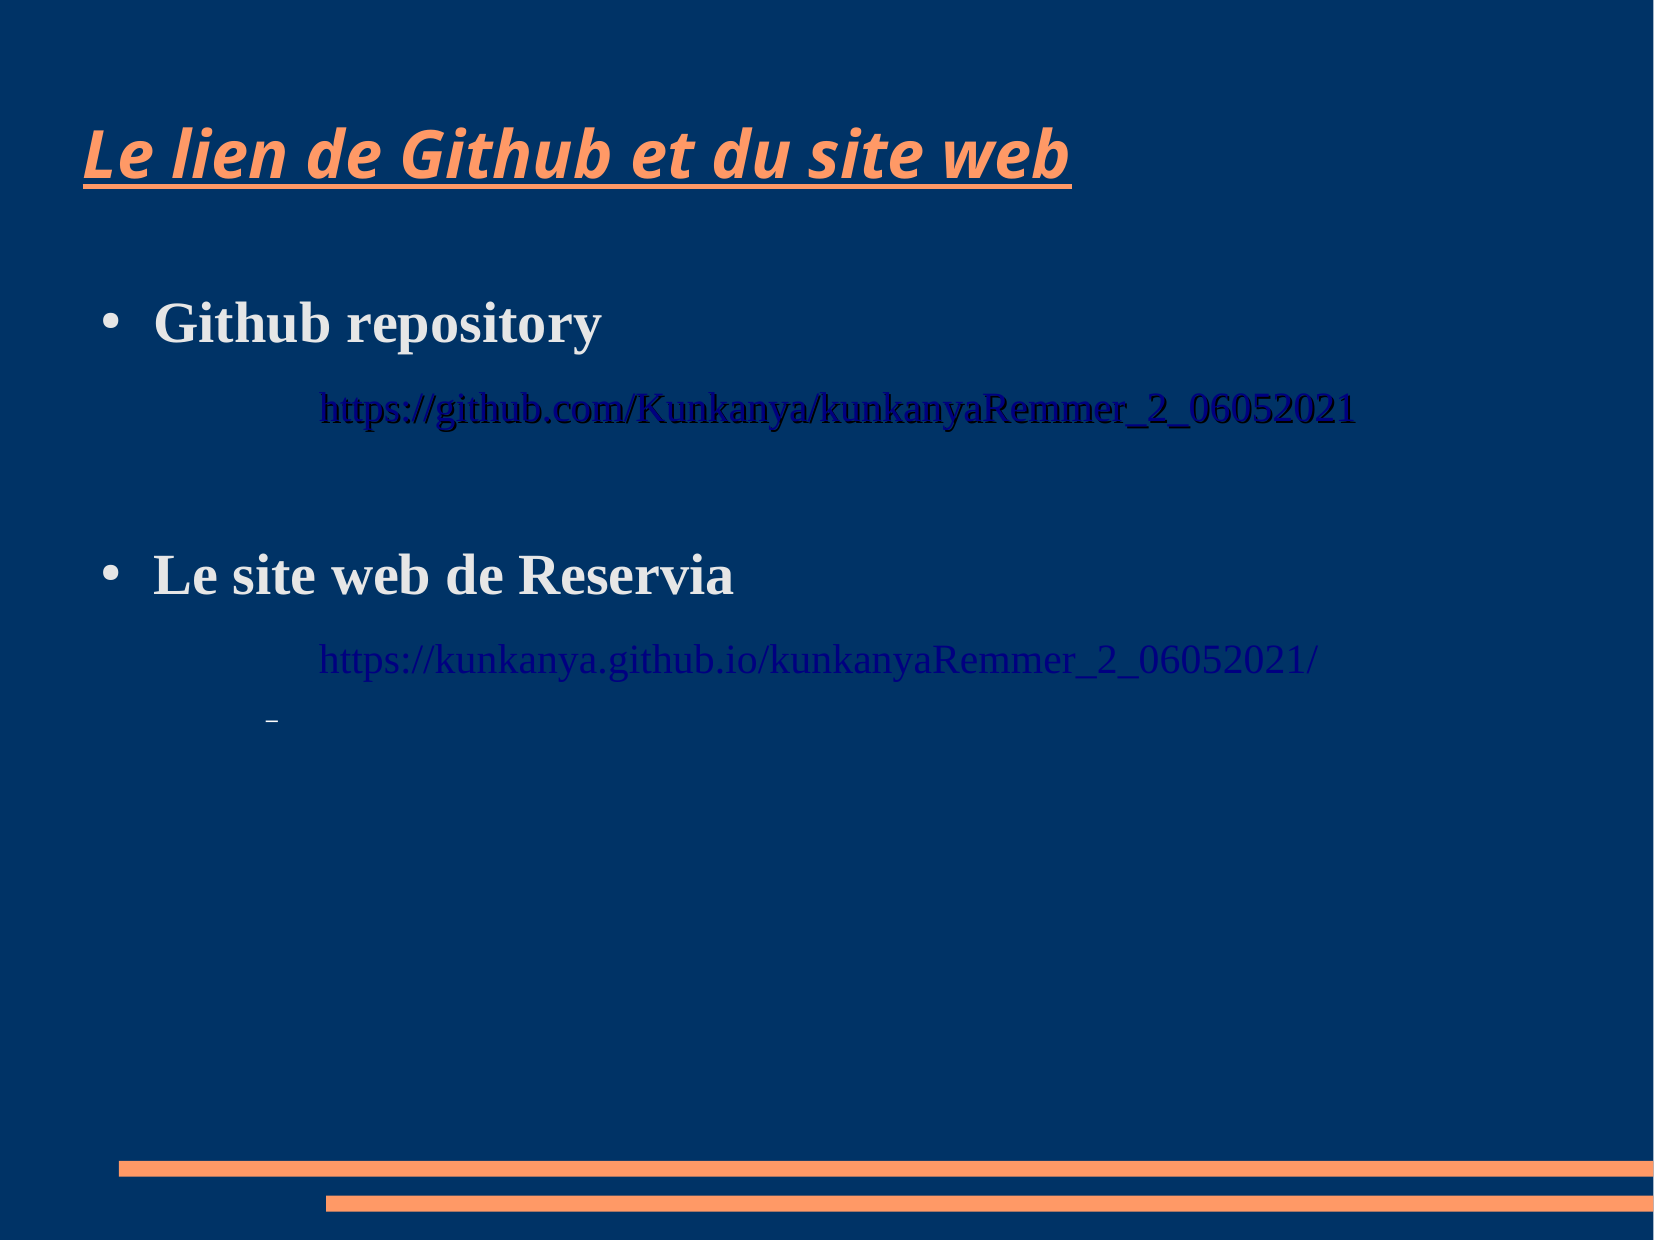

# Le lien de Github et du site web
Github repository
https://github.com/Kunkanya/kunkanyaRemmer_2_06052021
Le site web de Reservia
https://kunkanya.github.io/kunkanyaRemmer_2_06052021/